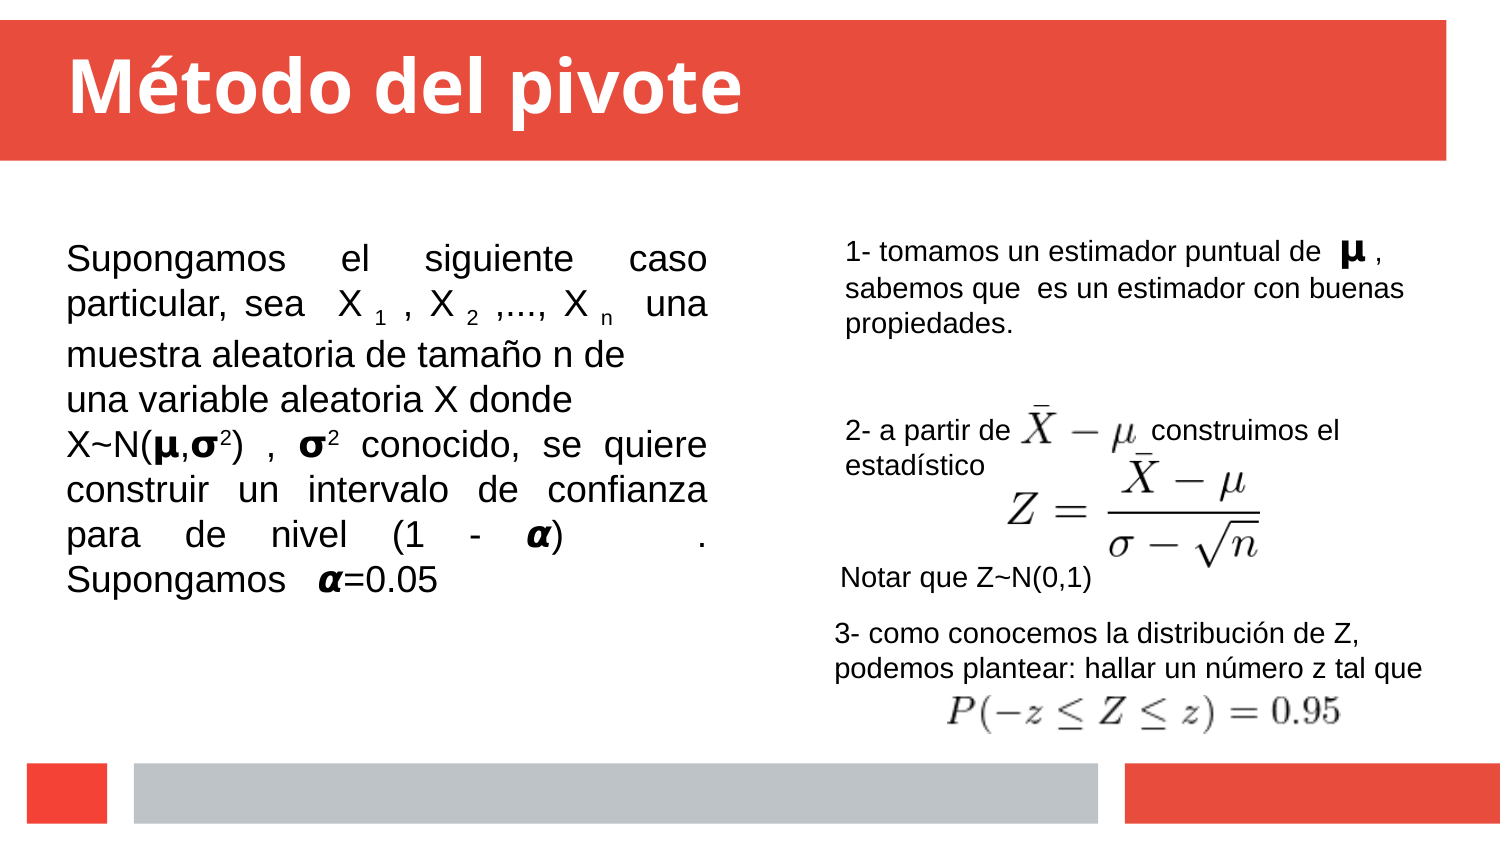

# Método del pivote
1- tomamos un estimador puntual de 𝝻 , sabemos que es un estimador con buenas propiedades.
Supongamos el siguiente caso particular, sea X 1 , X 2 ,..., X n una muestra aleatoria de tamaño n de
una variable aleatoria X donde
X~N(𝝻,𝞂2) , 𝞂2 conocido, se quiere construir un intervalo de confianza para de nivel (1 - 𝞪) . Supongamos 𝞪=0.05
2- a partir de construimos el estadístico
Notar que Z~N(0,1)
3- como conocemos la distribución de Z, podemos plantear: hallar un número z tal que